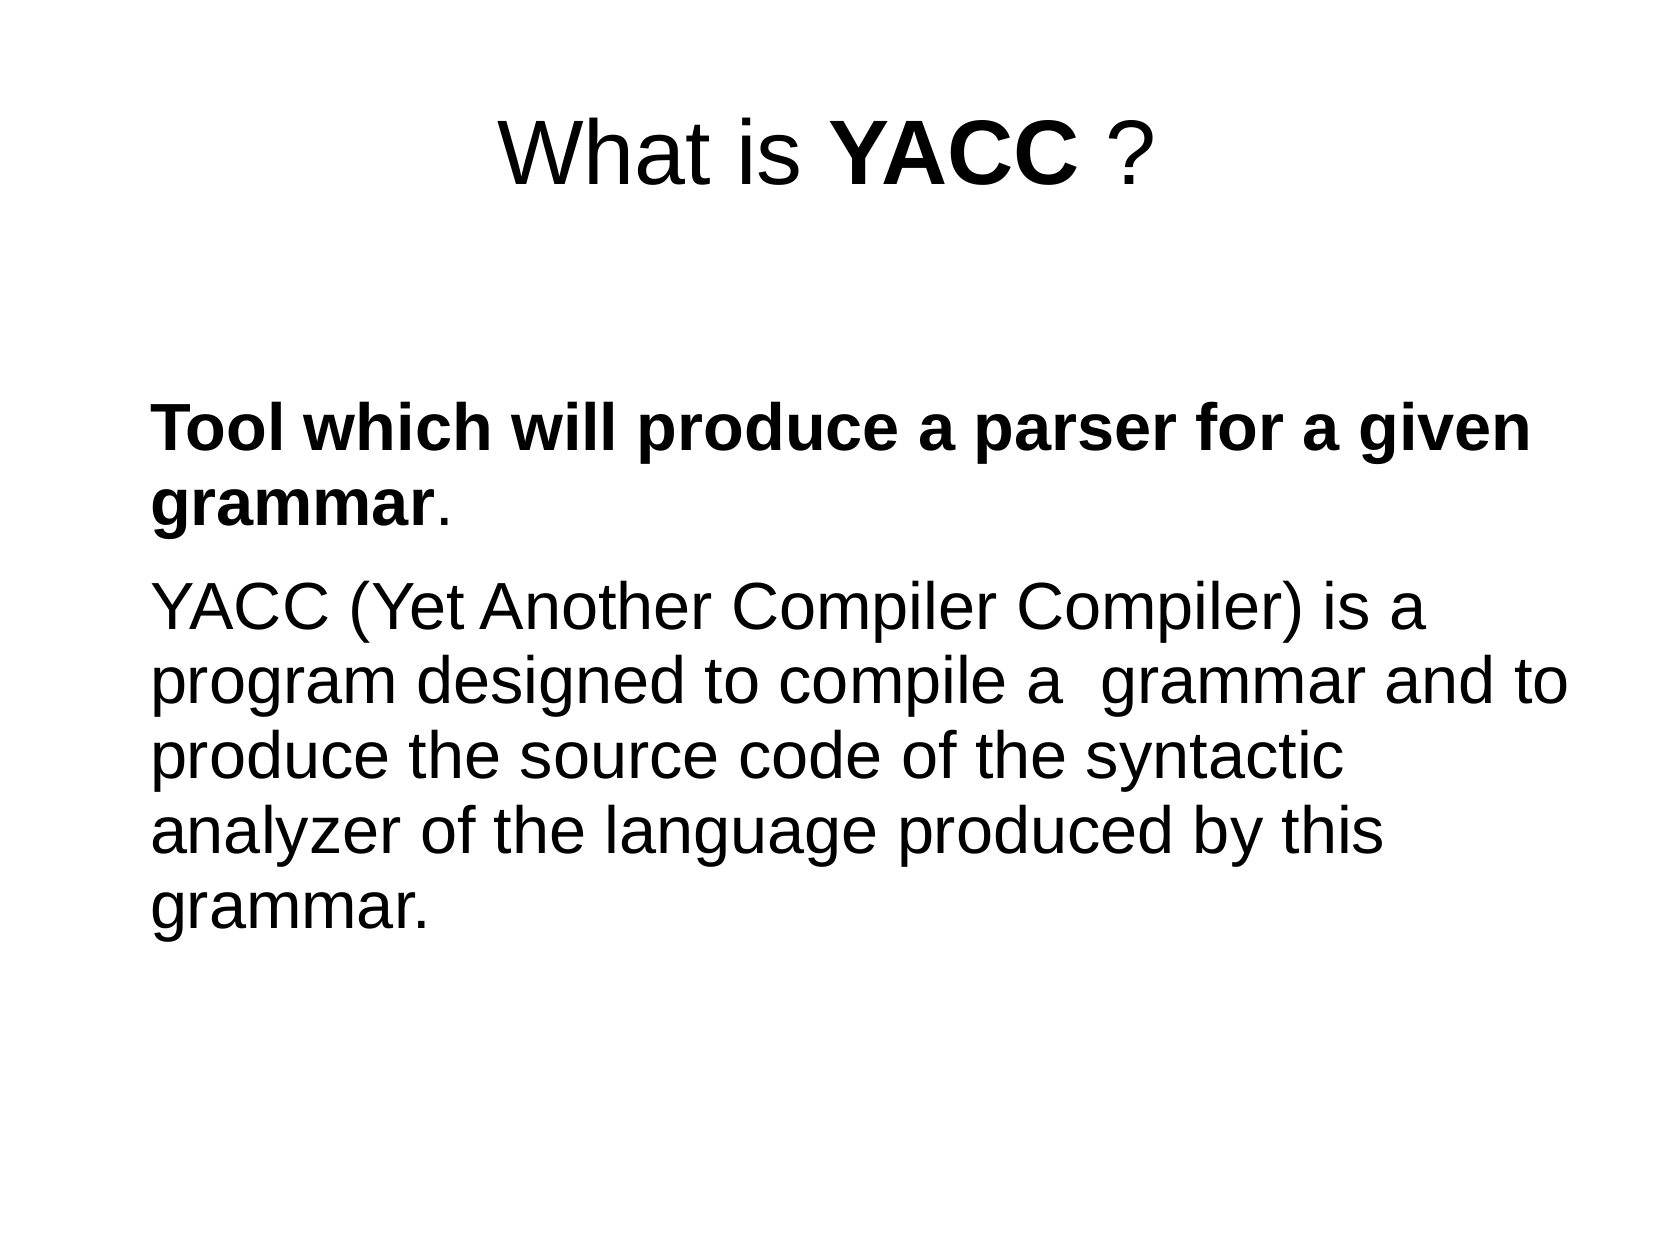

# What is YACC ?
Tool which will produce a parser for a given grammar.
YACC (Yet Another Compiler Compiler) is a program designed to compile a grammar and to produce the source code of the syntactic analyzer of the language produced by this grammar.